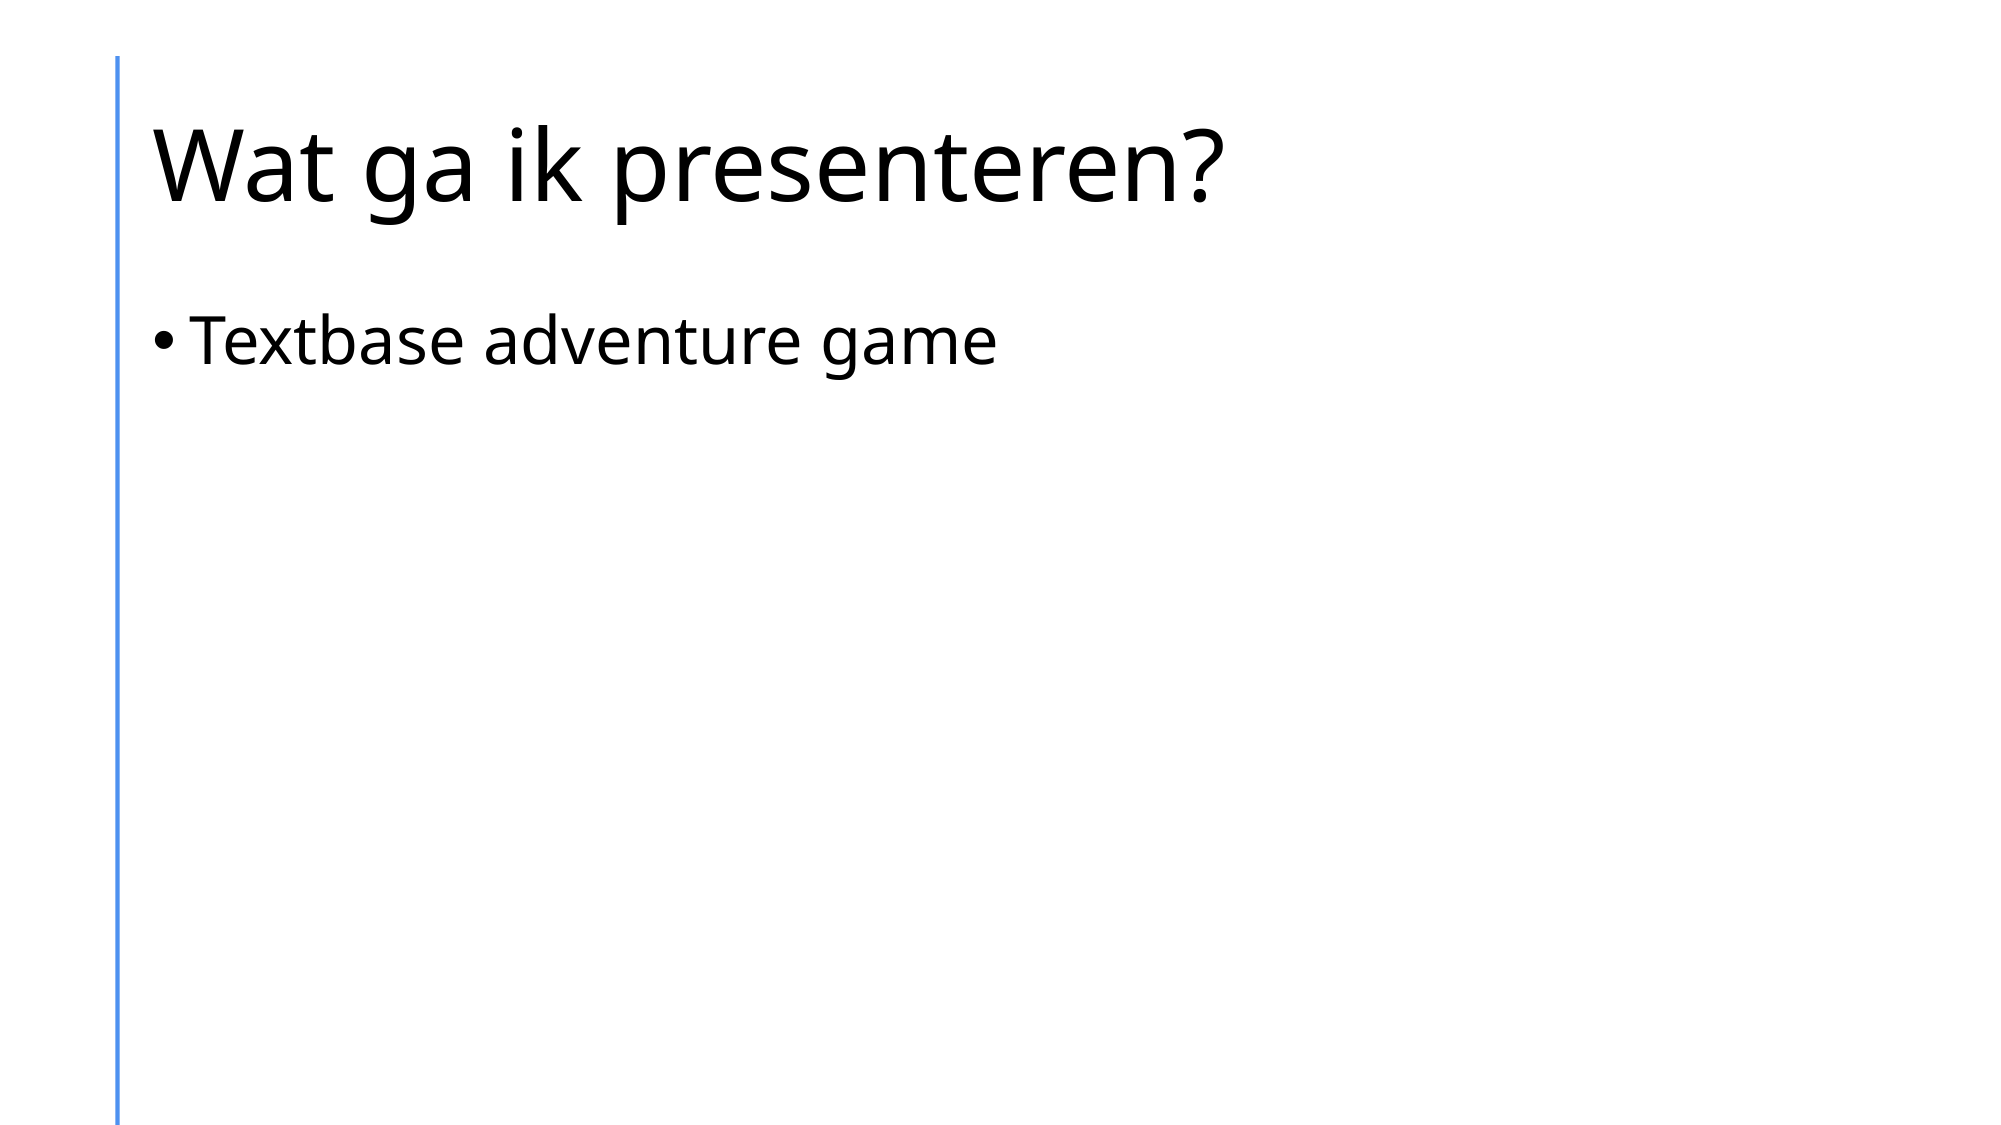

# Wat ga ik presenteren?
Textbase adventure game